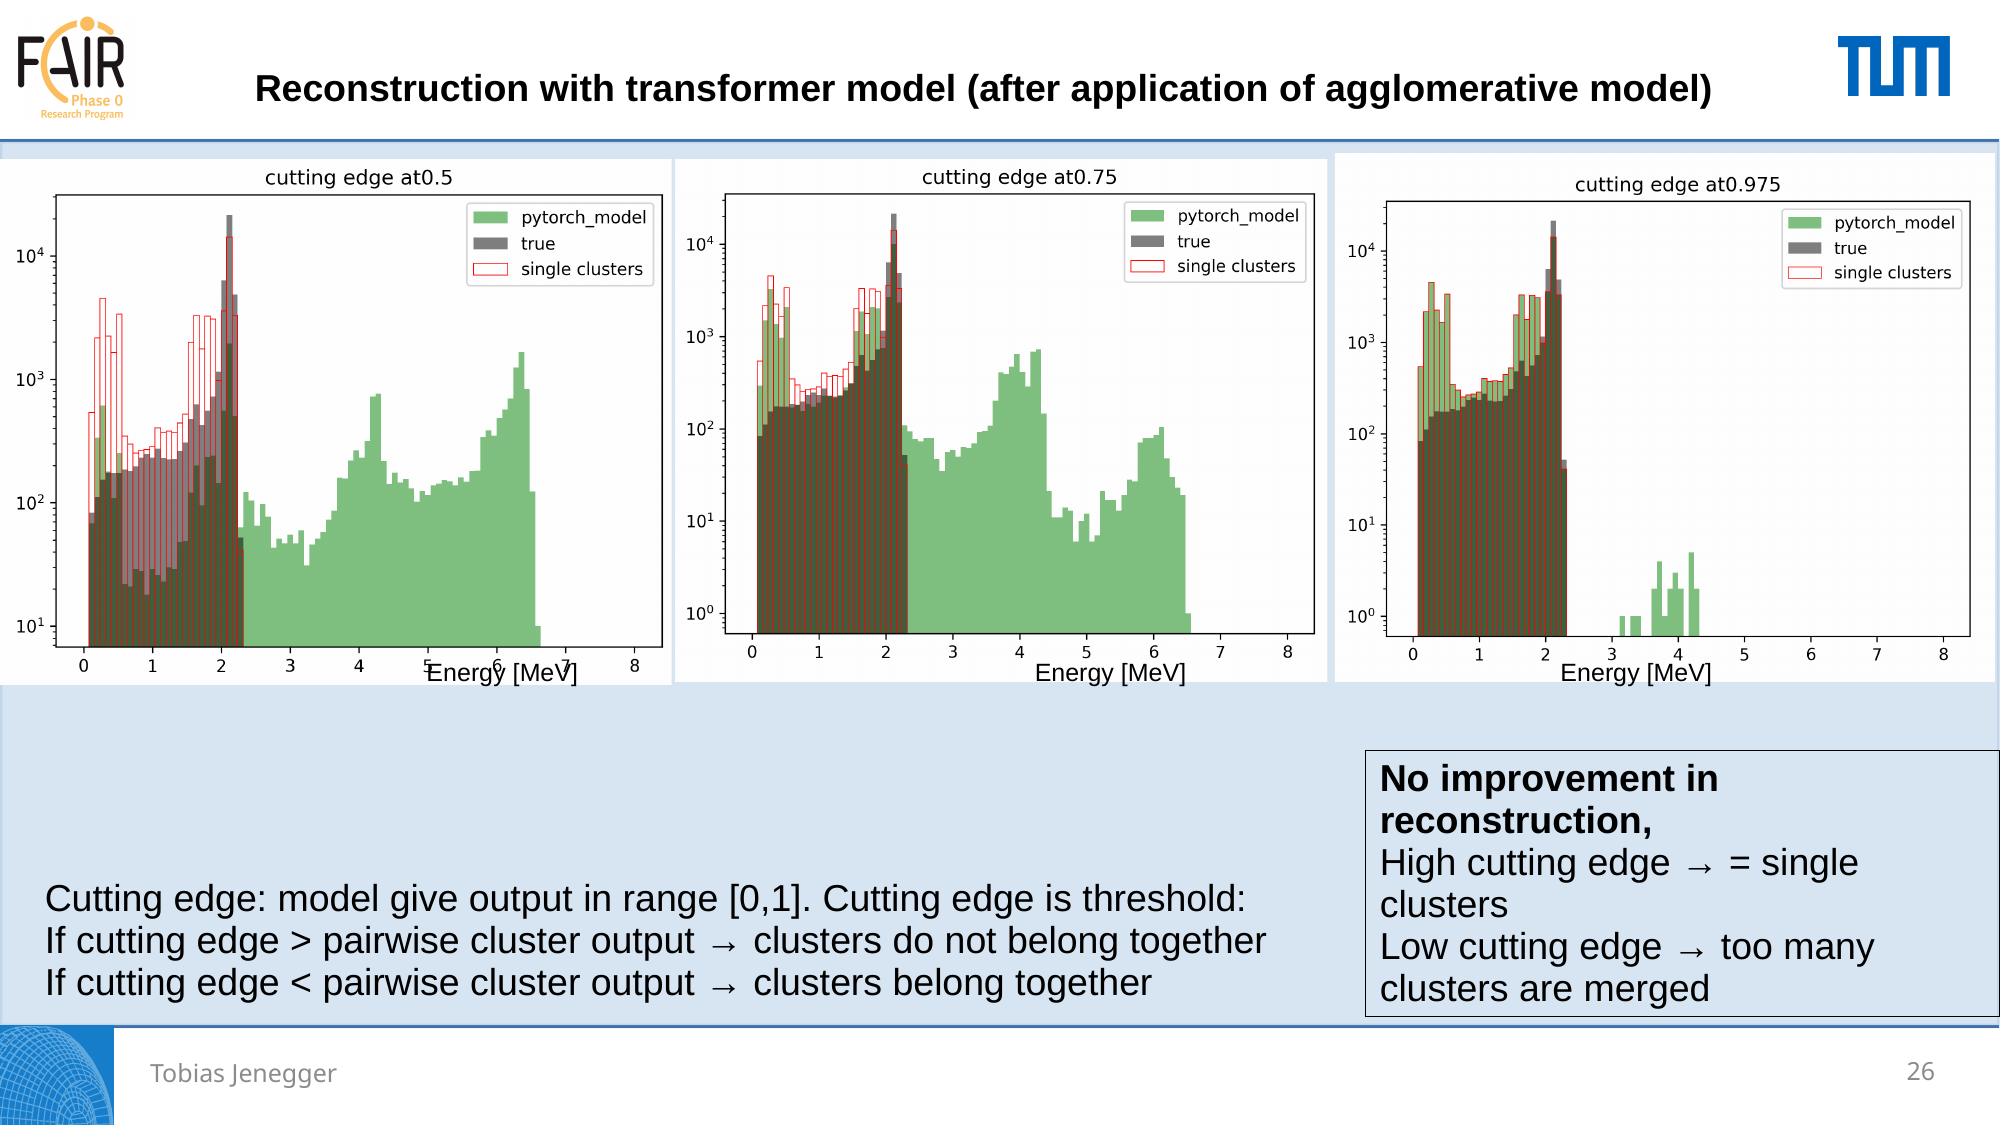

Reconstruction with transformer model (after application of agglomerative model)
Energy [MeV]
Energy [MeV]
Energy [MeV]
No improvement in reconstruction,
High cutting edge → = single clusters
Low cutting edge → too many clusters are merged
Cutting edge: model give output in range [0,1]. Cutting edge is threshold:
If cutting edge > pairwise cluster output → clusters do not belong together
If cutting edge < pairwise cluster output → clusters belong together
26